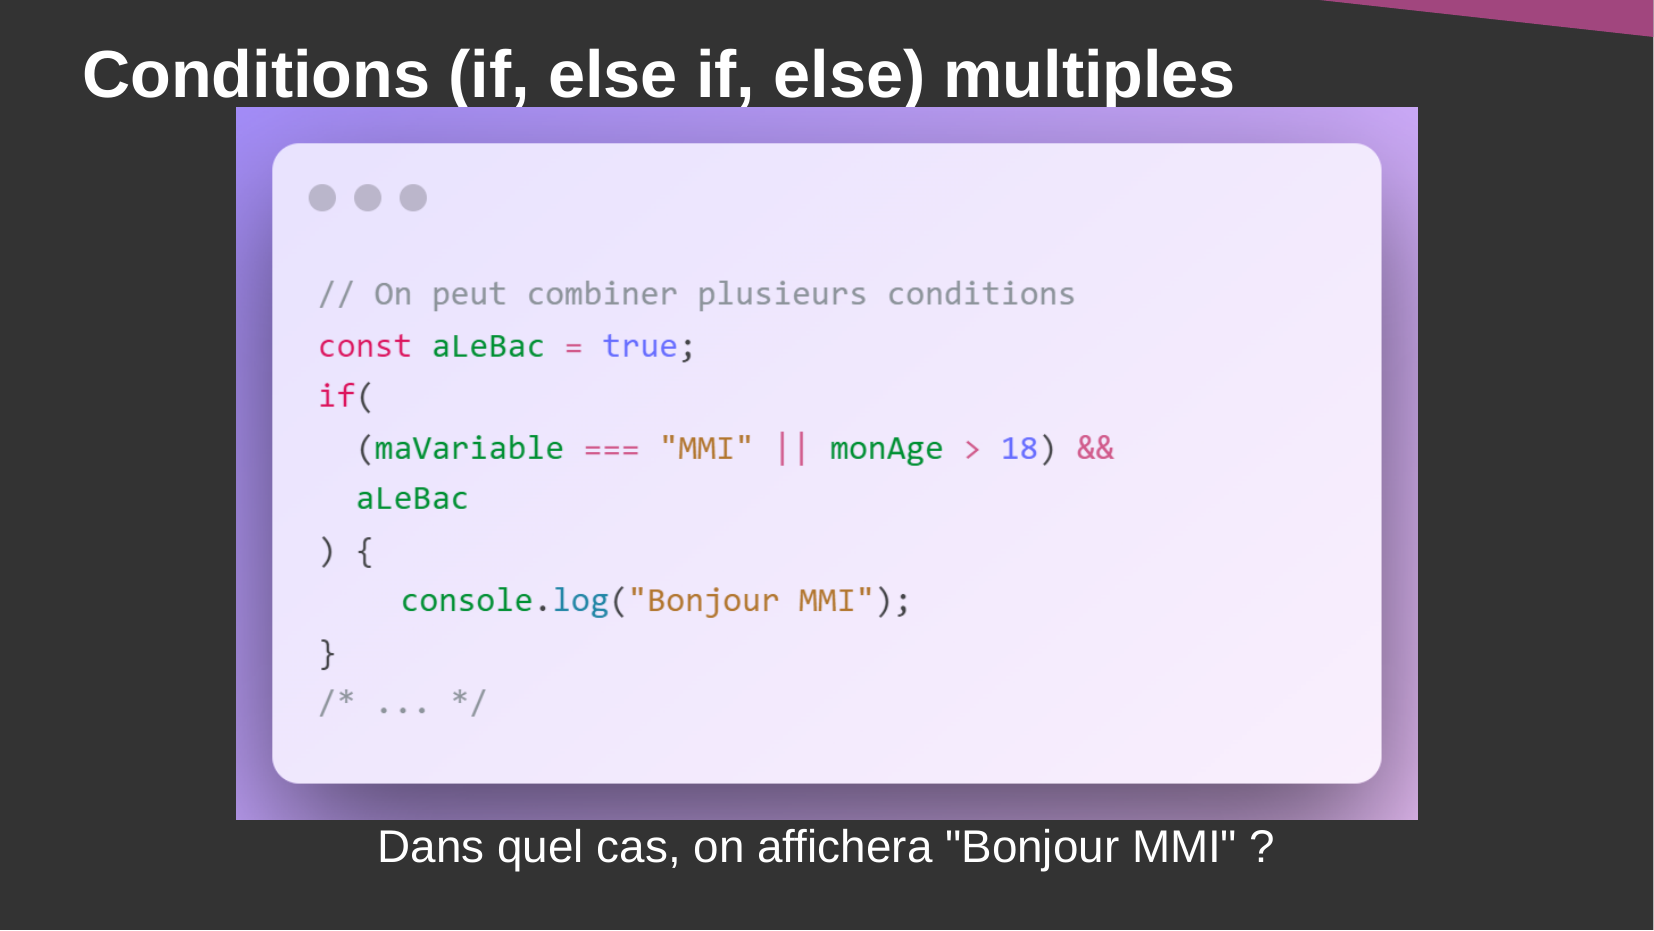

# Conditions (if, else if, else) multiples
Dans quel cas, on affichera "Bonjour MMI" ?